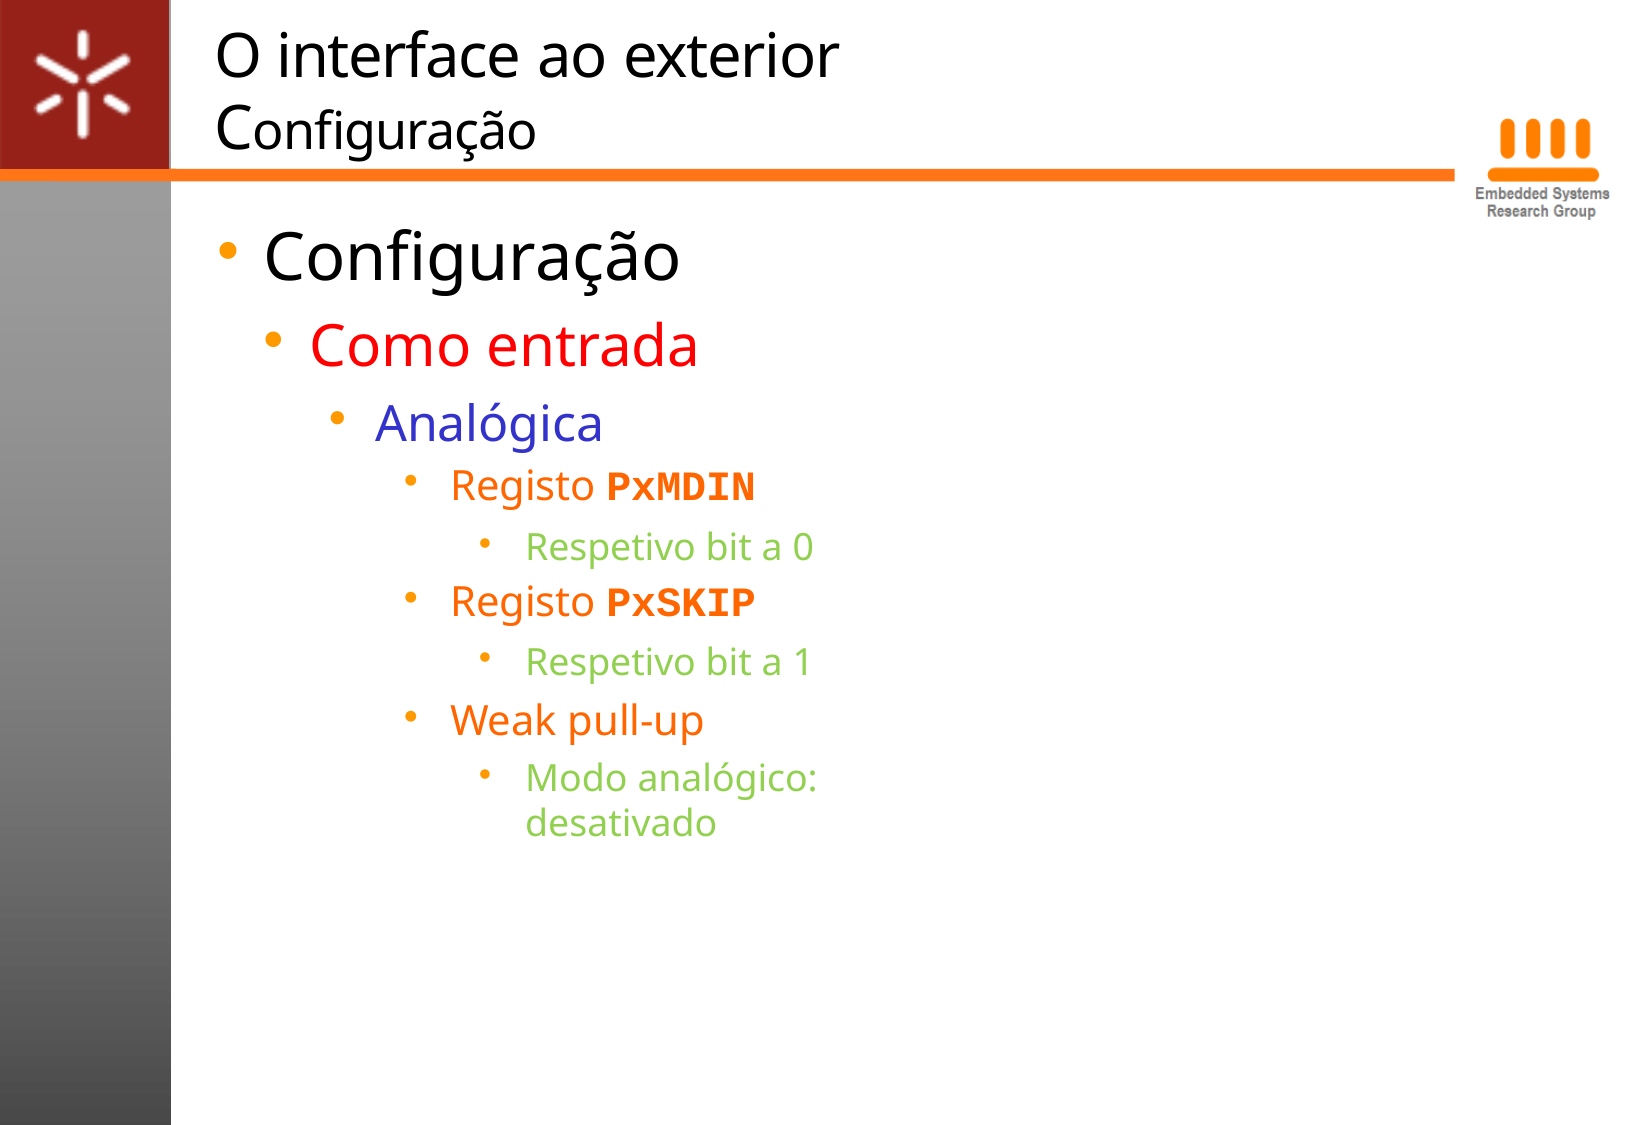

# O interface ao exterior Configuração
Configuração
Como entrada
Analógica
Registo PxMDIN
Respetivo bit a 0
Registo PxSKIP
Respetivo bit a 1
Weak pull-up
Modo analógico: desativado